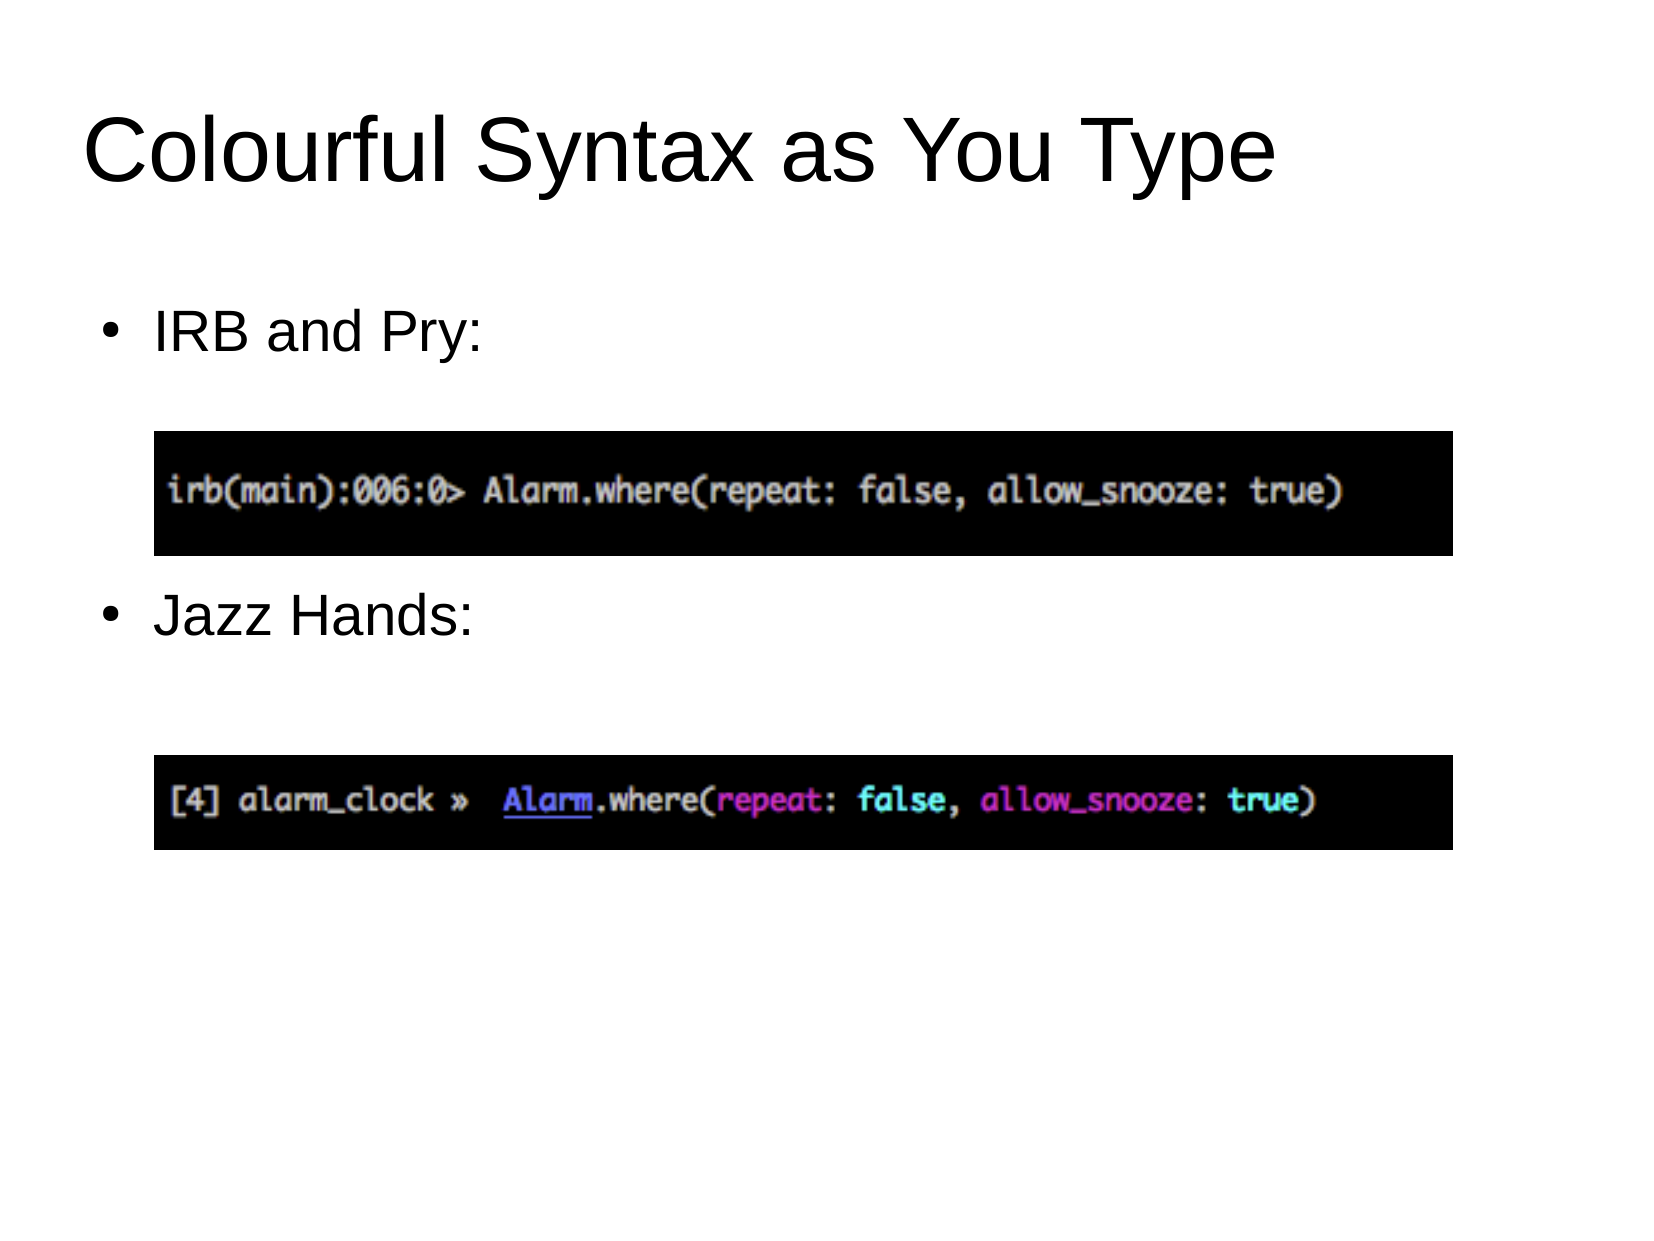

# Colourful Syntax as You Type
IRB and Pry:
Jazz Hands: